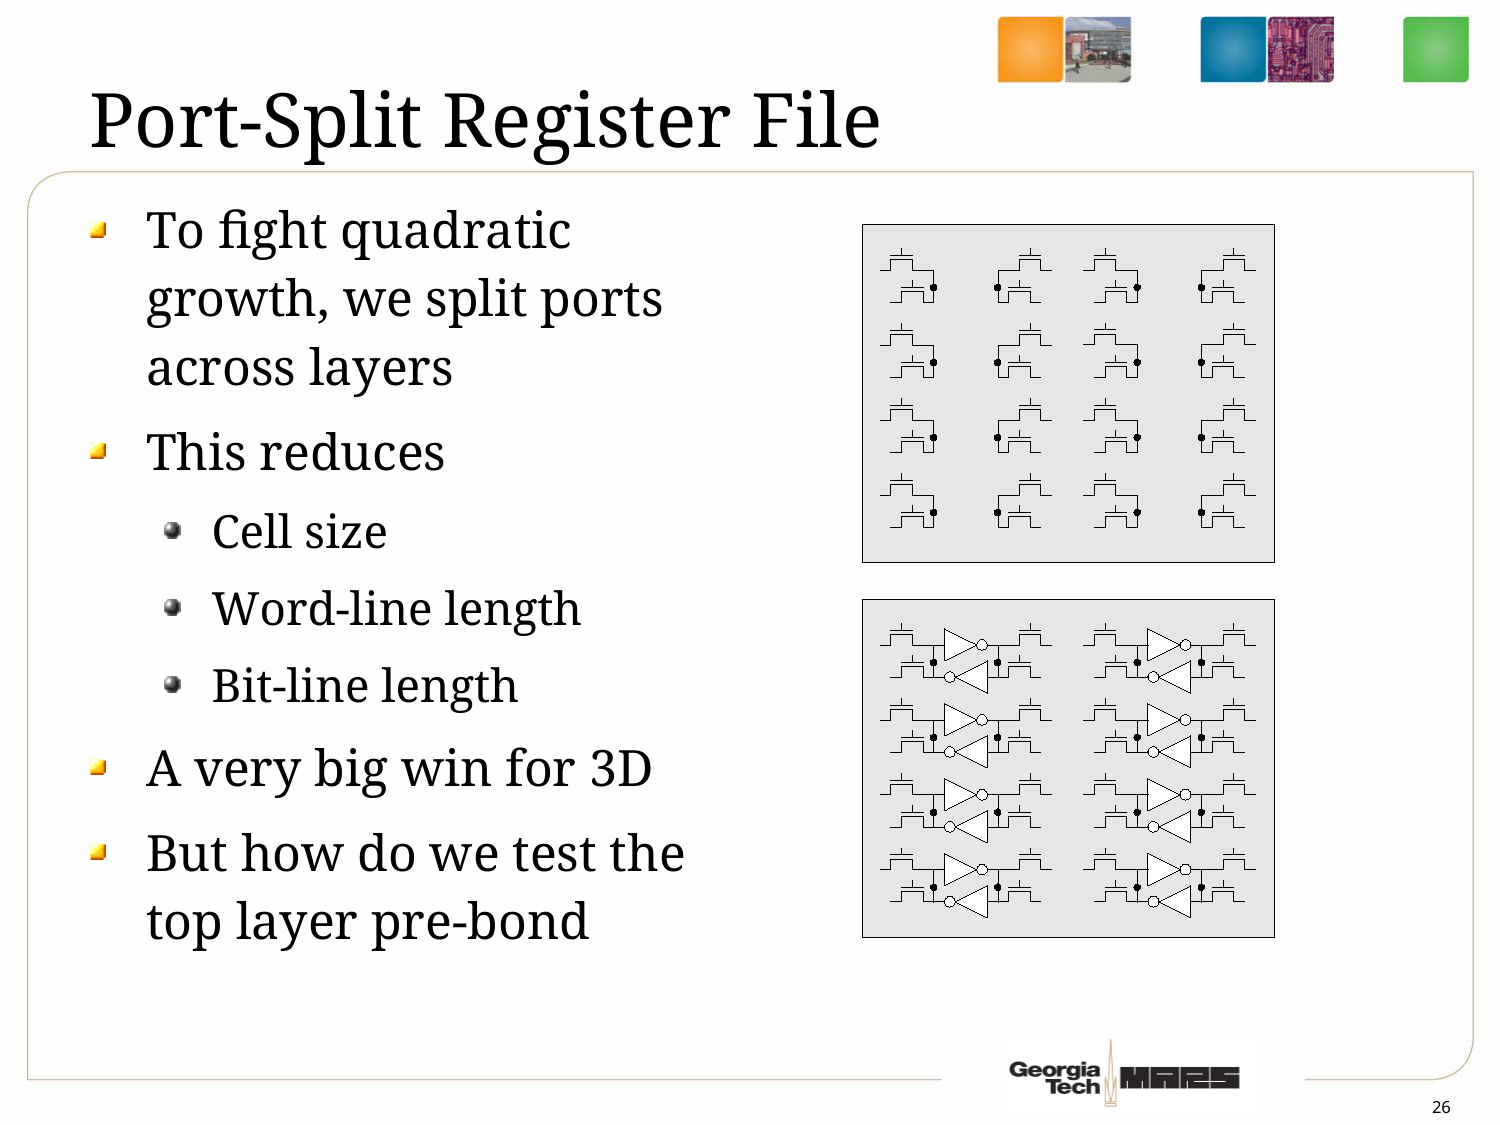

# Port-Split Register File
To fight quadratic growth, we split ports across layers
This reduces
Cell size
Word-line length
Bit-line length
A very big win for 3D
But how do we test the top layer pre-bond
26